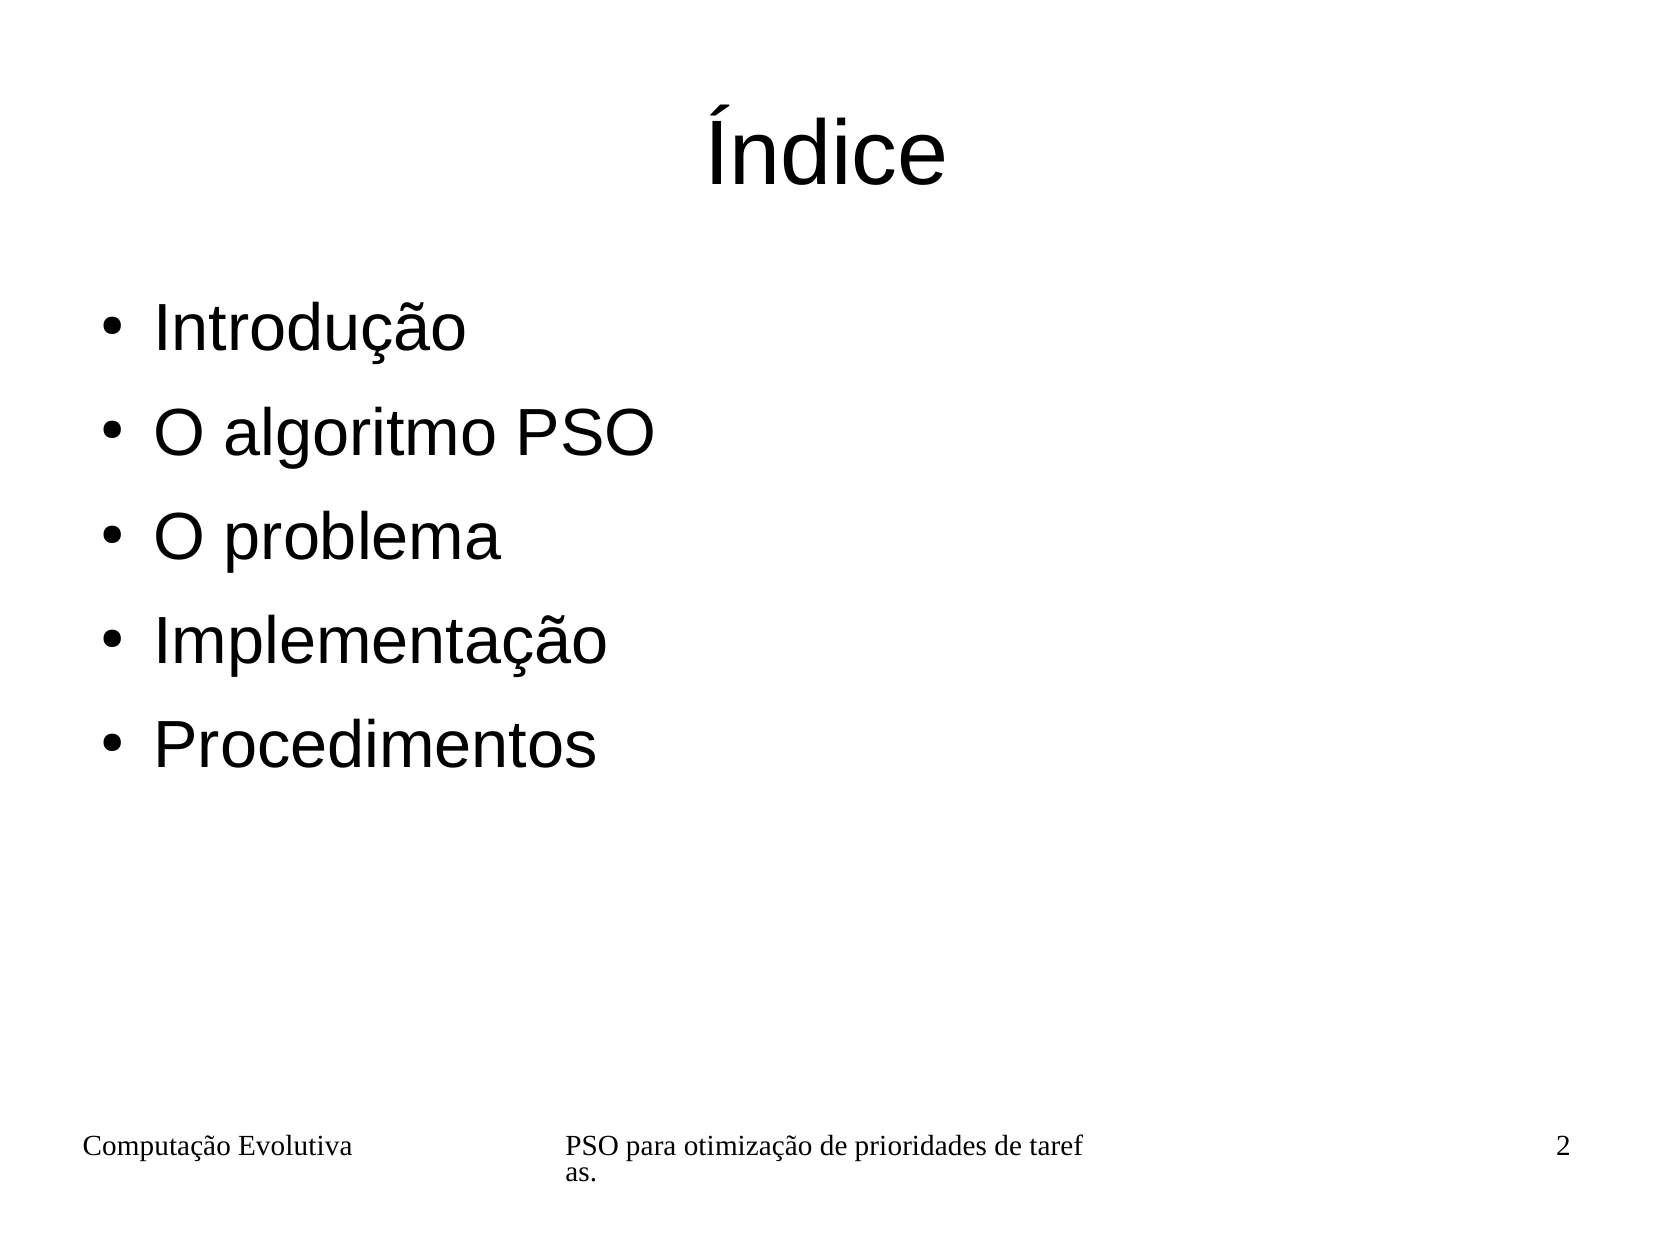

# Índice
Introdução
O algoritmo PSO
O problema
Implementação
Procedimentos
Computação Evolutiva
PSO para otimização de prioridades de tarefas.
2